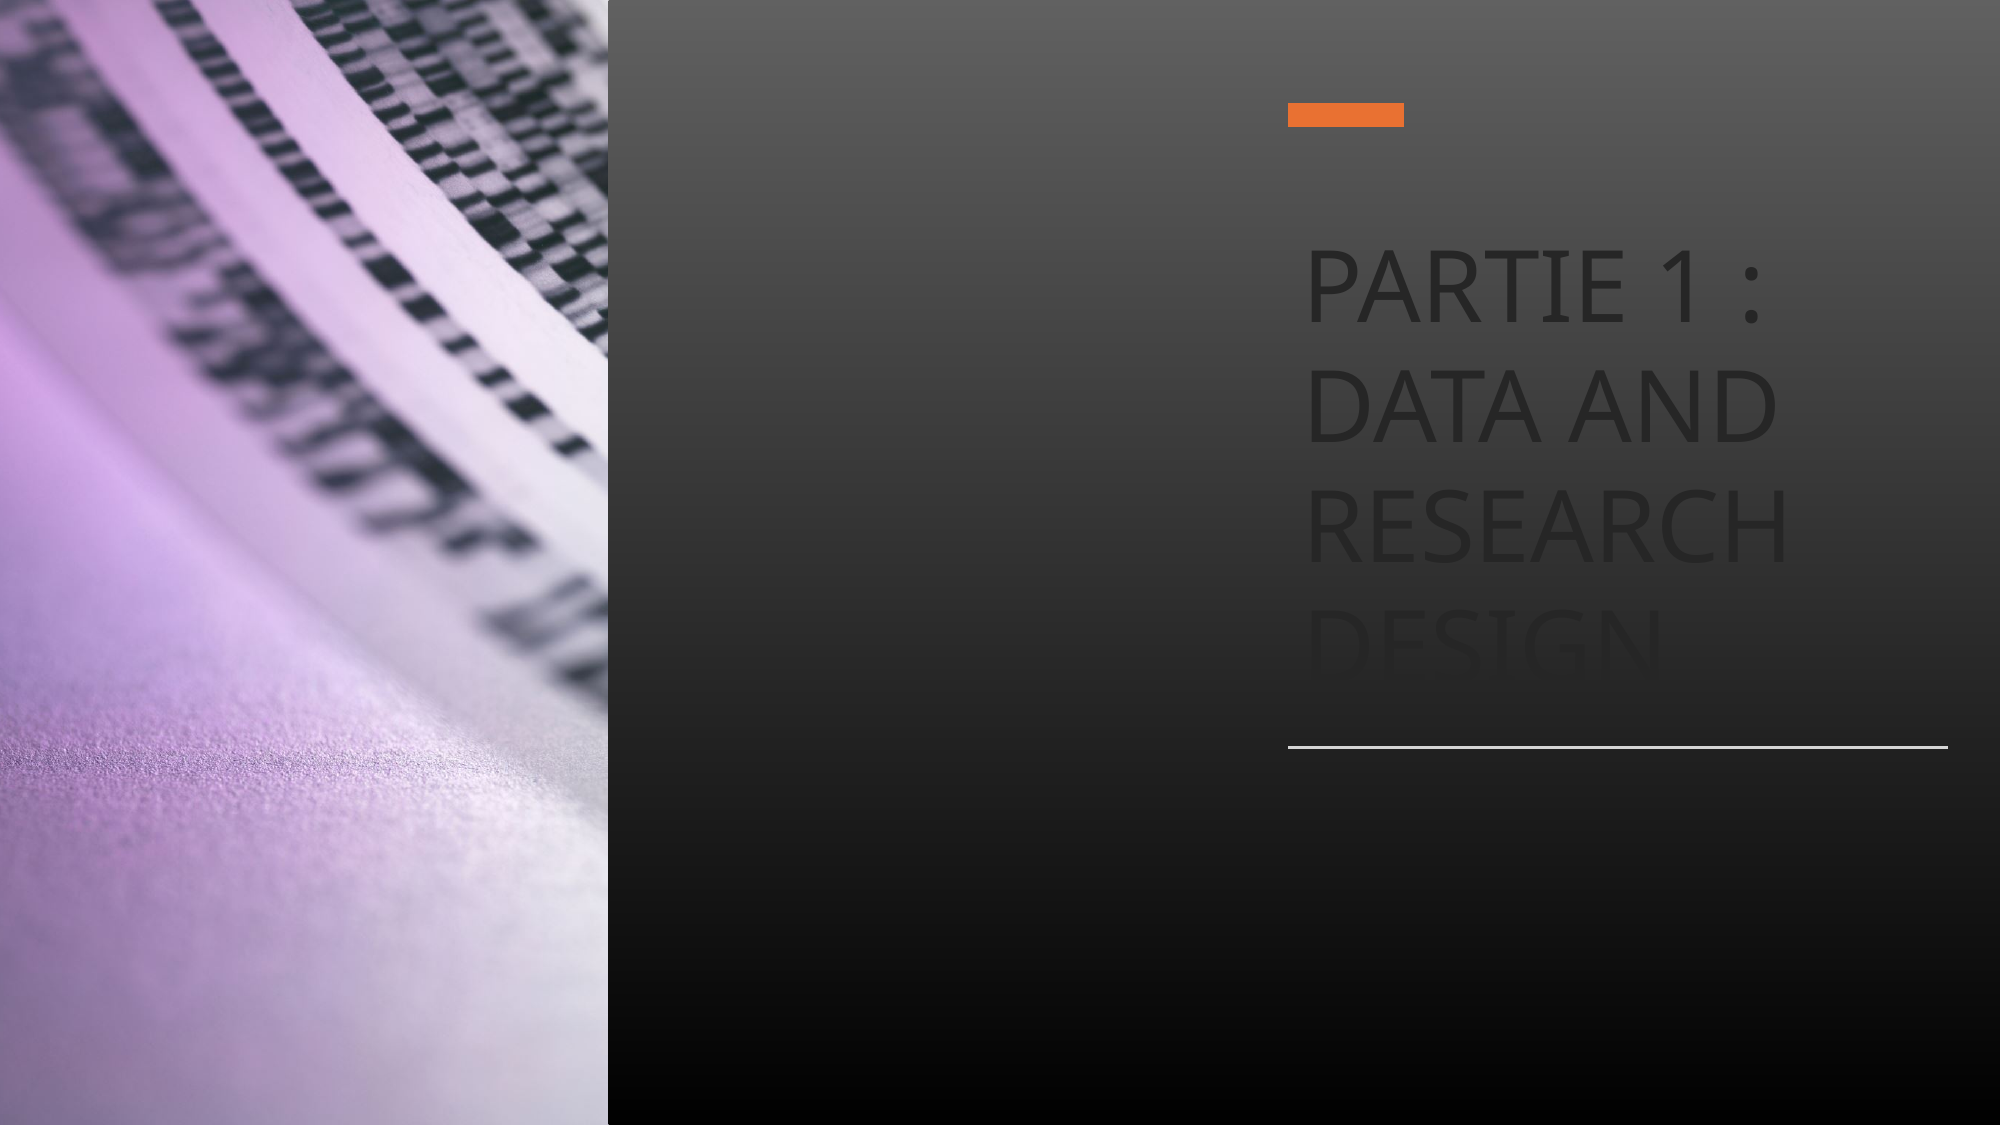

# PARTIE 1 : DATA AND RESEARCH DESIGN